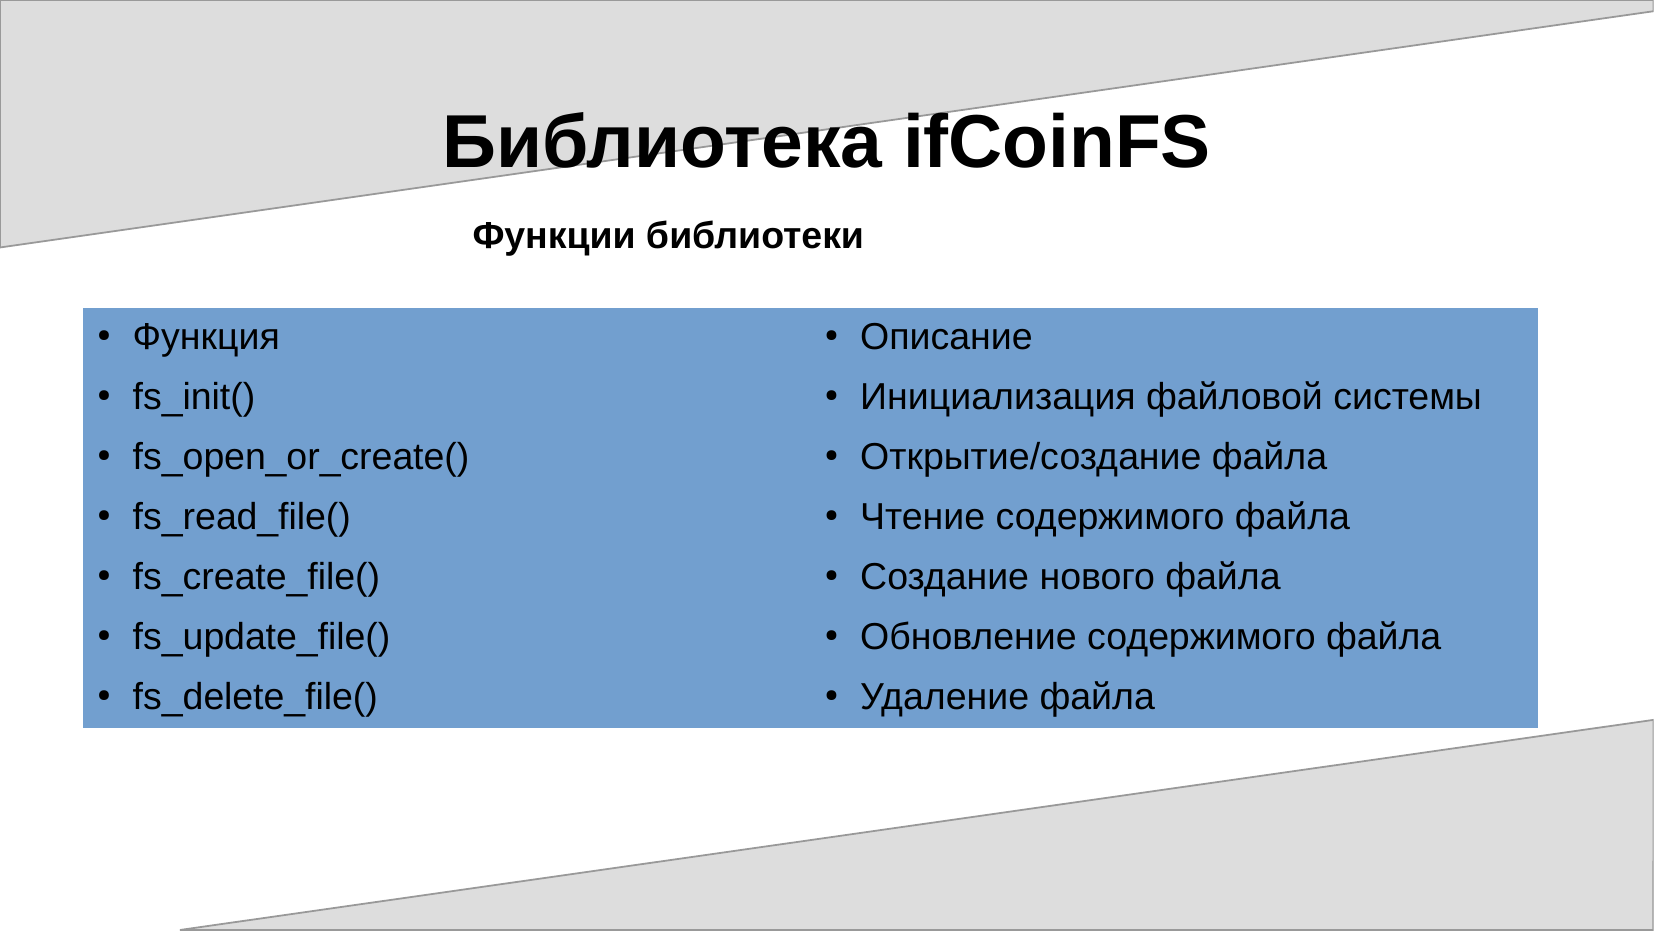

Библиотека ifCoinFS
Функции библиотеки
| Функция | Описание |
| --- | --- |
| fs\_init() | Инициализация файловой системы |
| fs\_open\_or\_create() | Открытие/создание файла |
| fs\_read\_file() | Чтение содержимого файла |
| fs\_create\_file() | Создание нового файла |
| fs\_update\_file() | Обновление содержимого файла |
| fs\_delete\_file() | Удаление файла |